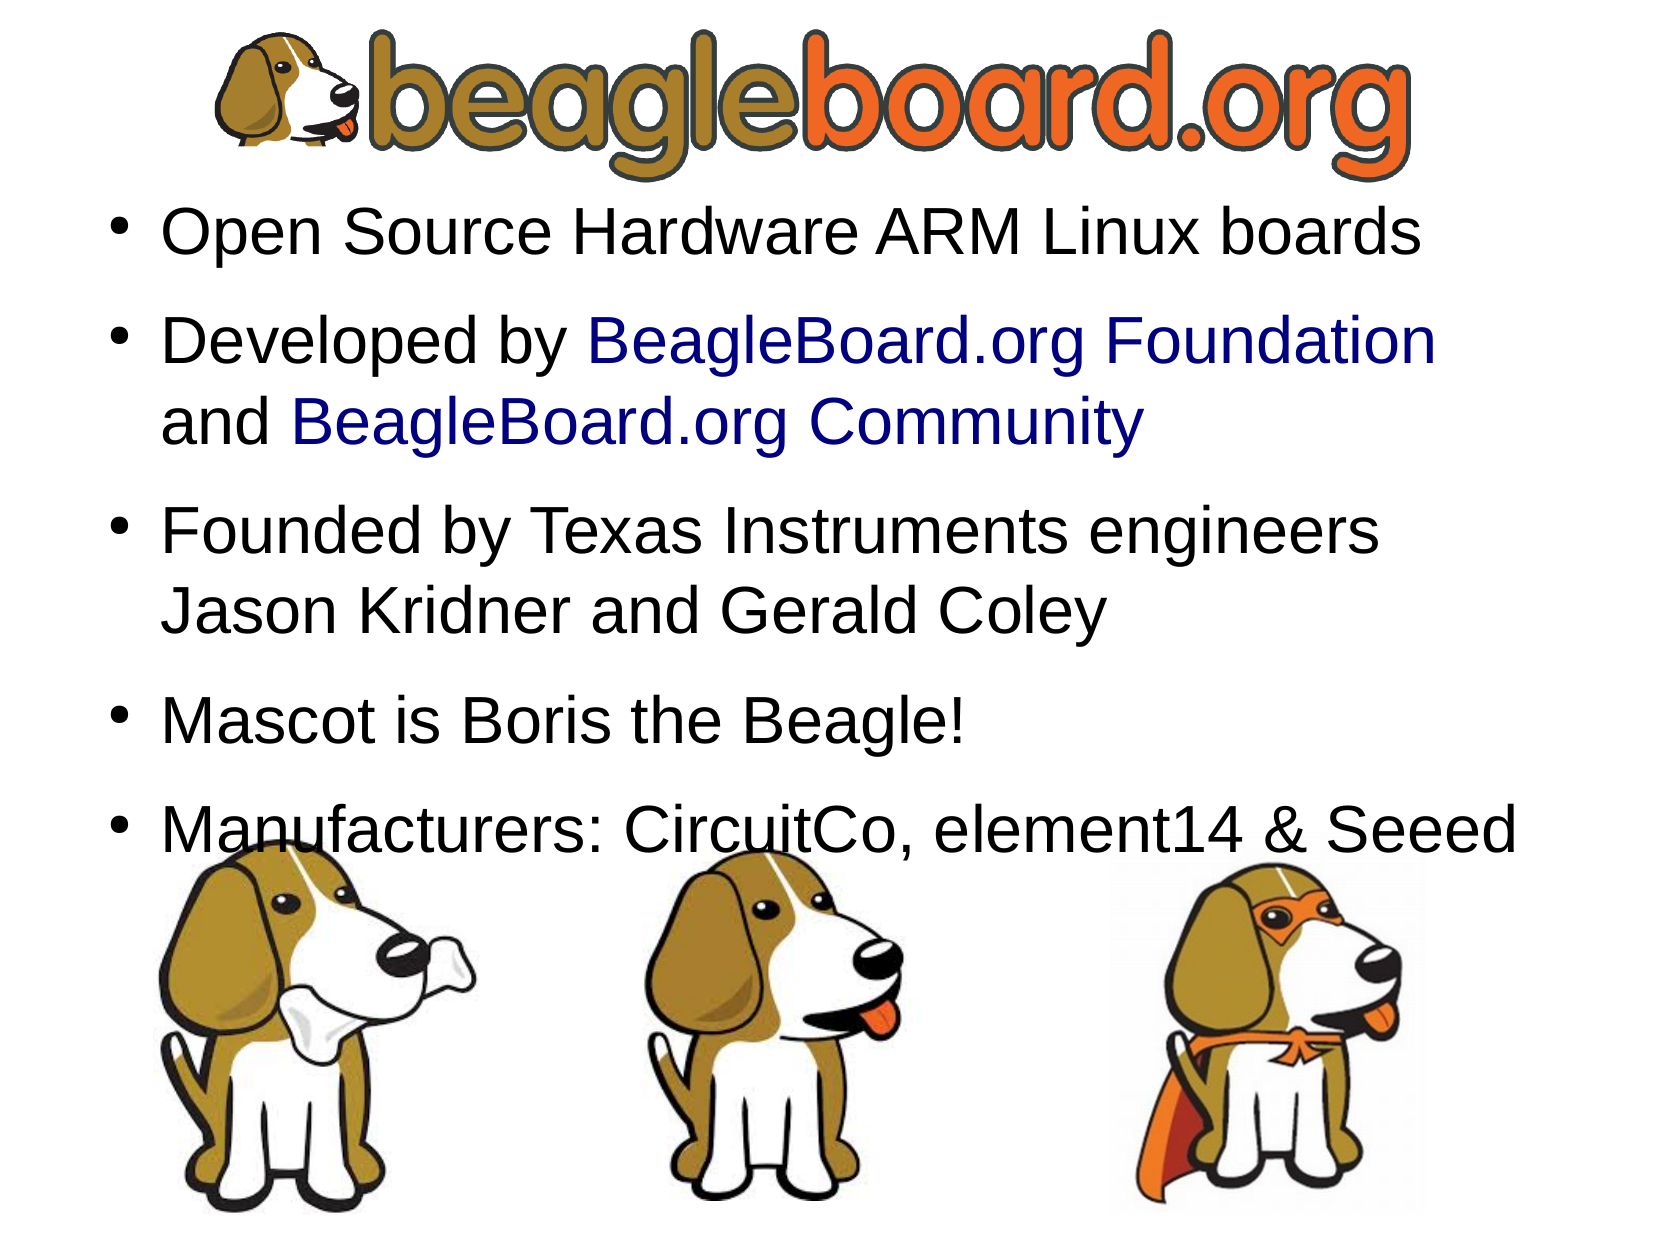

# Open Source Hardware ARM Linux boards
Developed by BeagleBoard.org Foundation and BeagleBoard.org Community
Founded by Texas Instruments engineers Jason Kridner and Gerald Coley
Mascot is Boris the Beagle!
Manufacturers: CircuitCo, element14 & Seeed